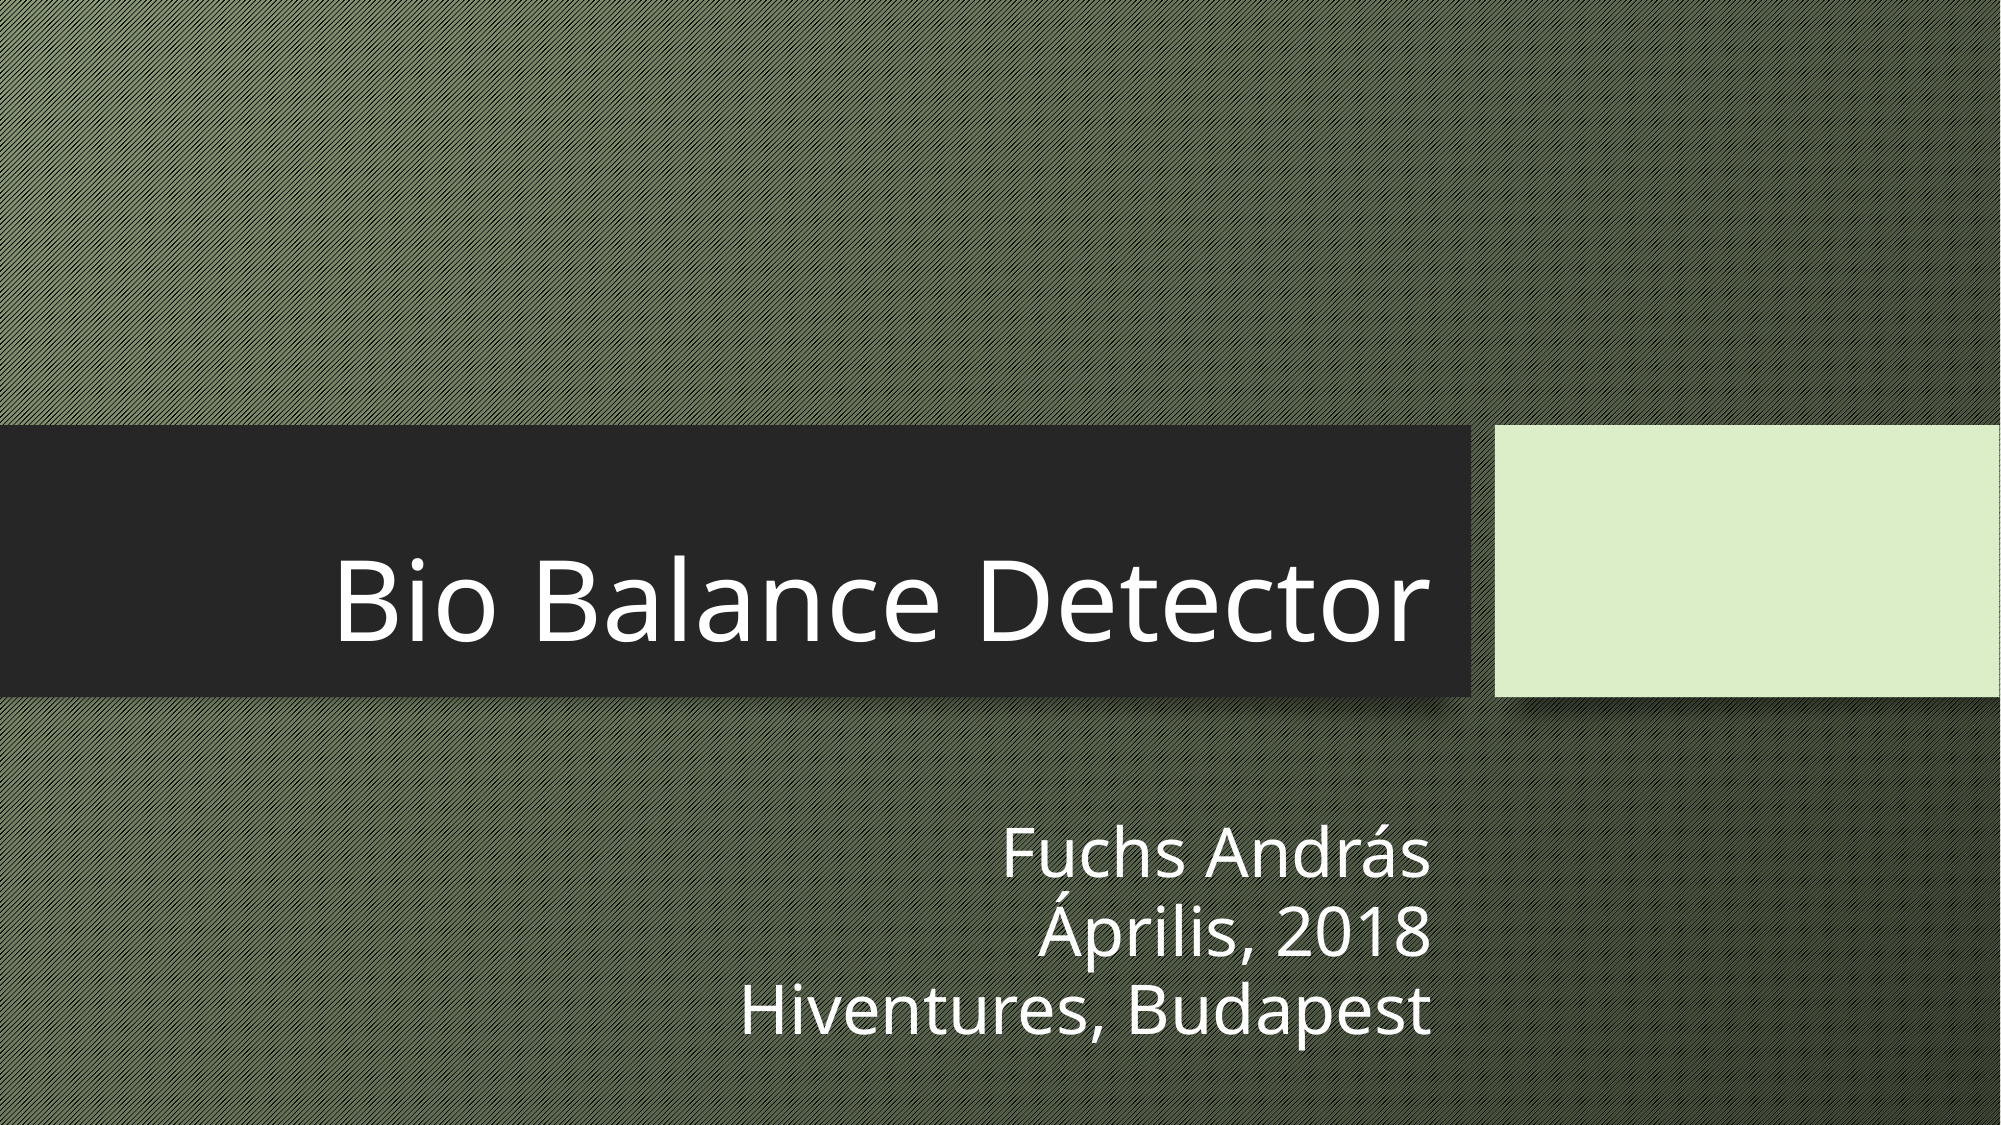

# Bio Balance Detector
Fuchs András
Április, 2018
Hiventures, Budapest